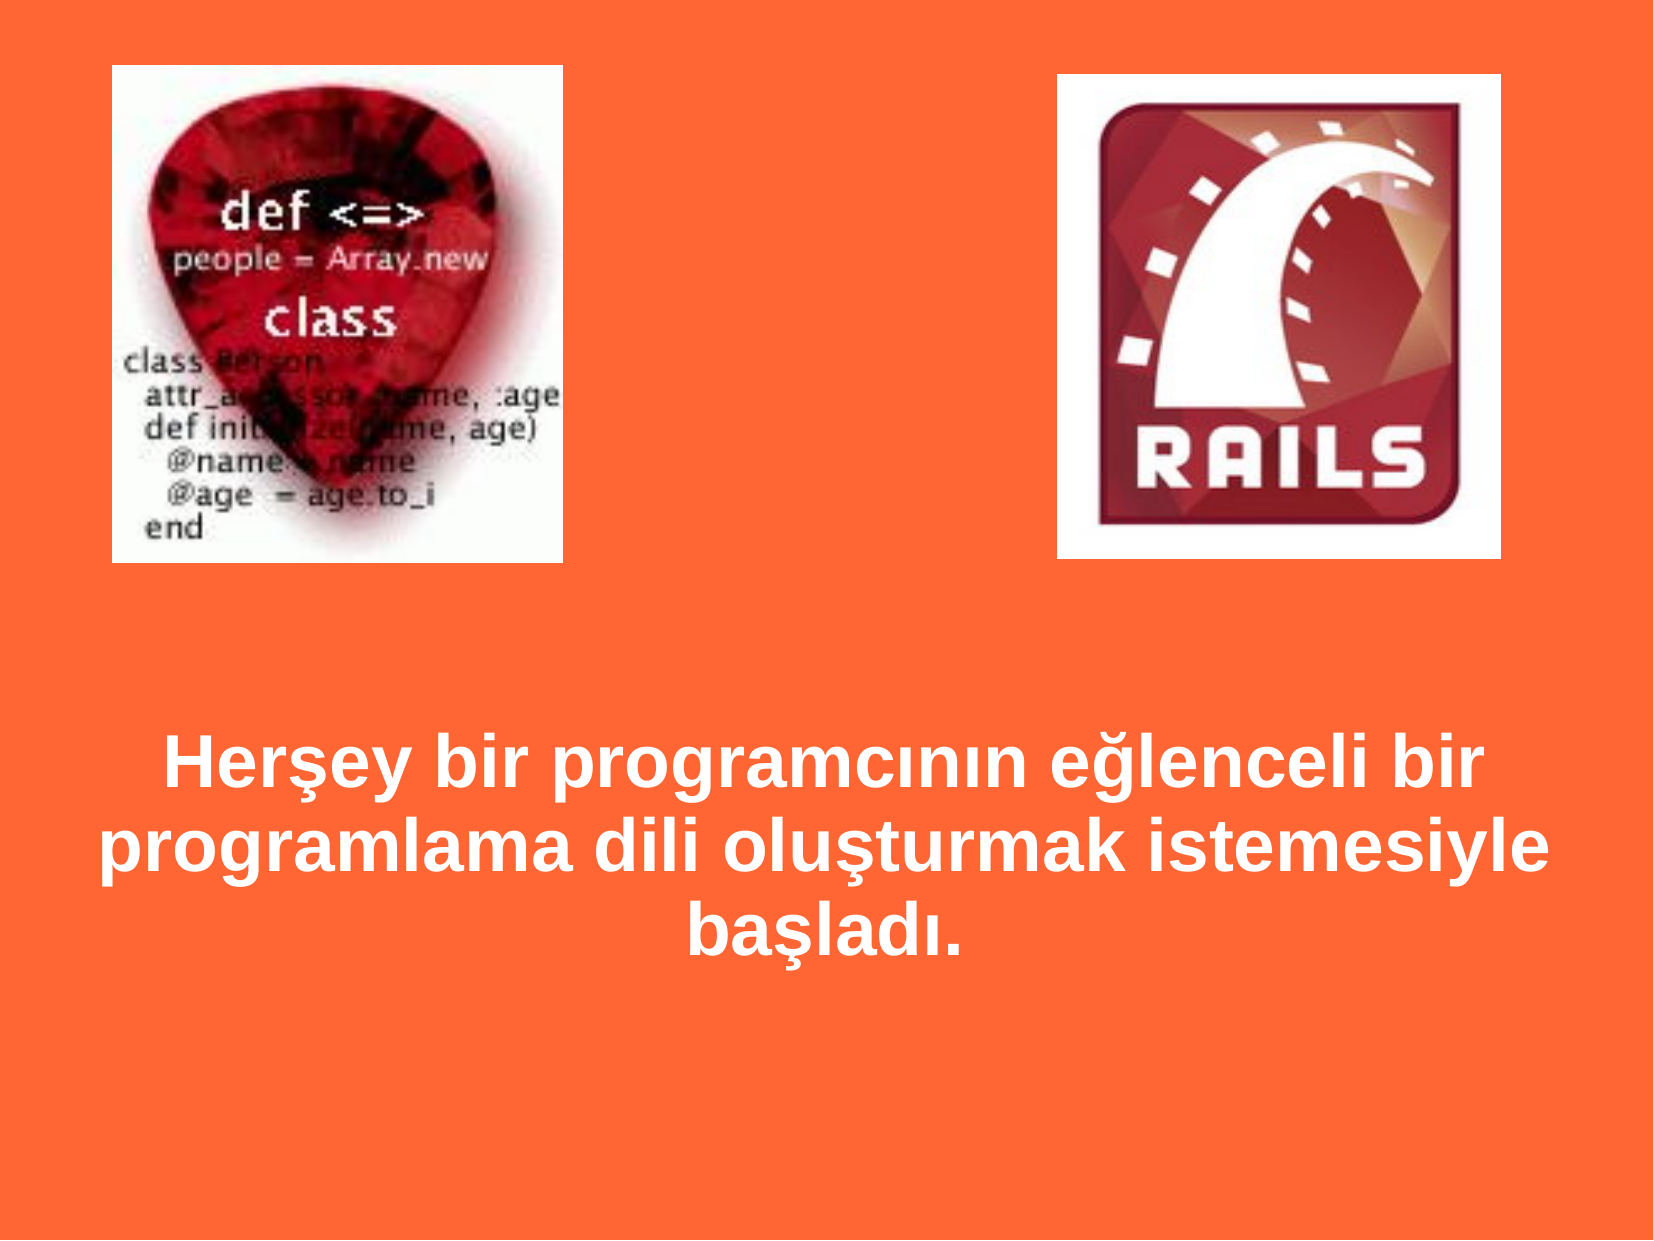

Herşey bir programcının eğlenceli bir programlama dili oluşturmak istemesiyle başladı.